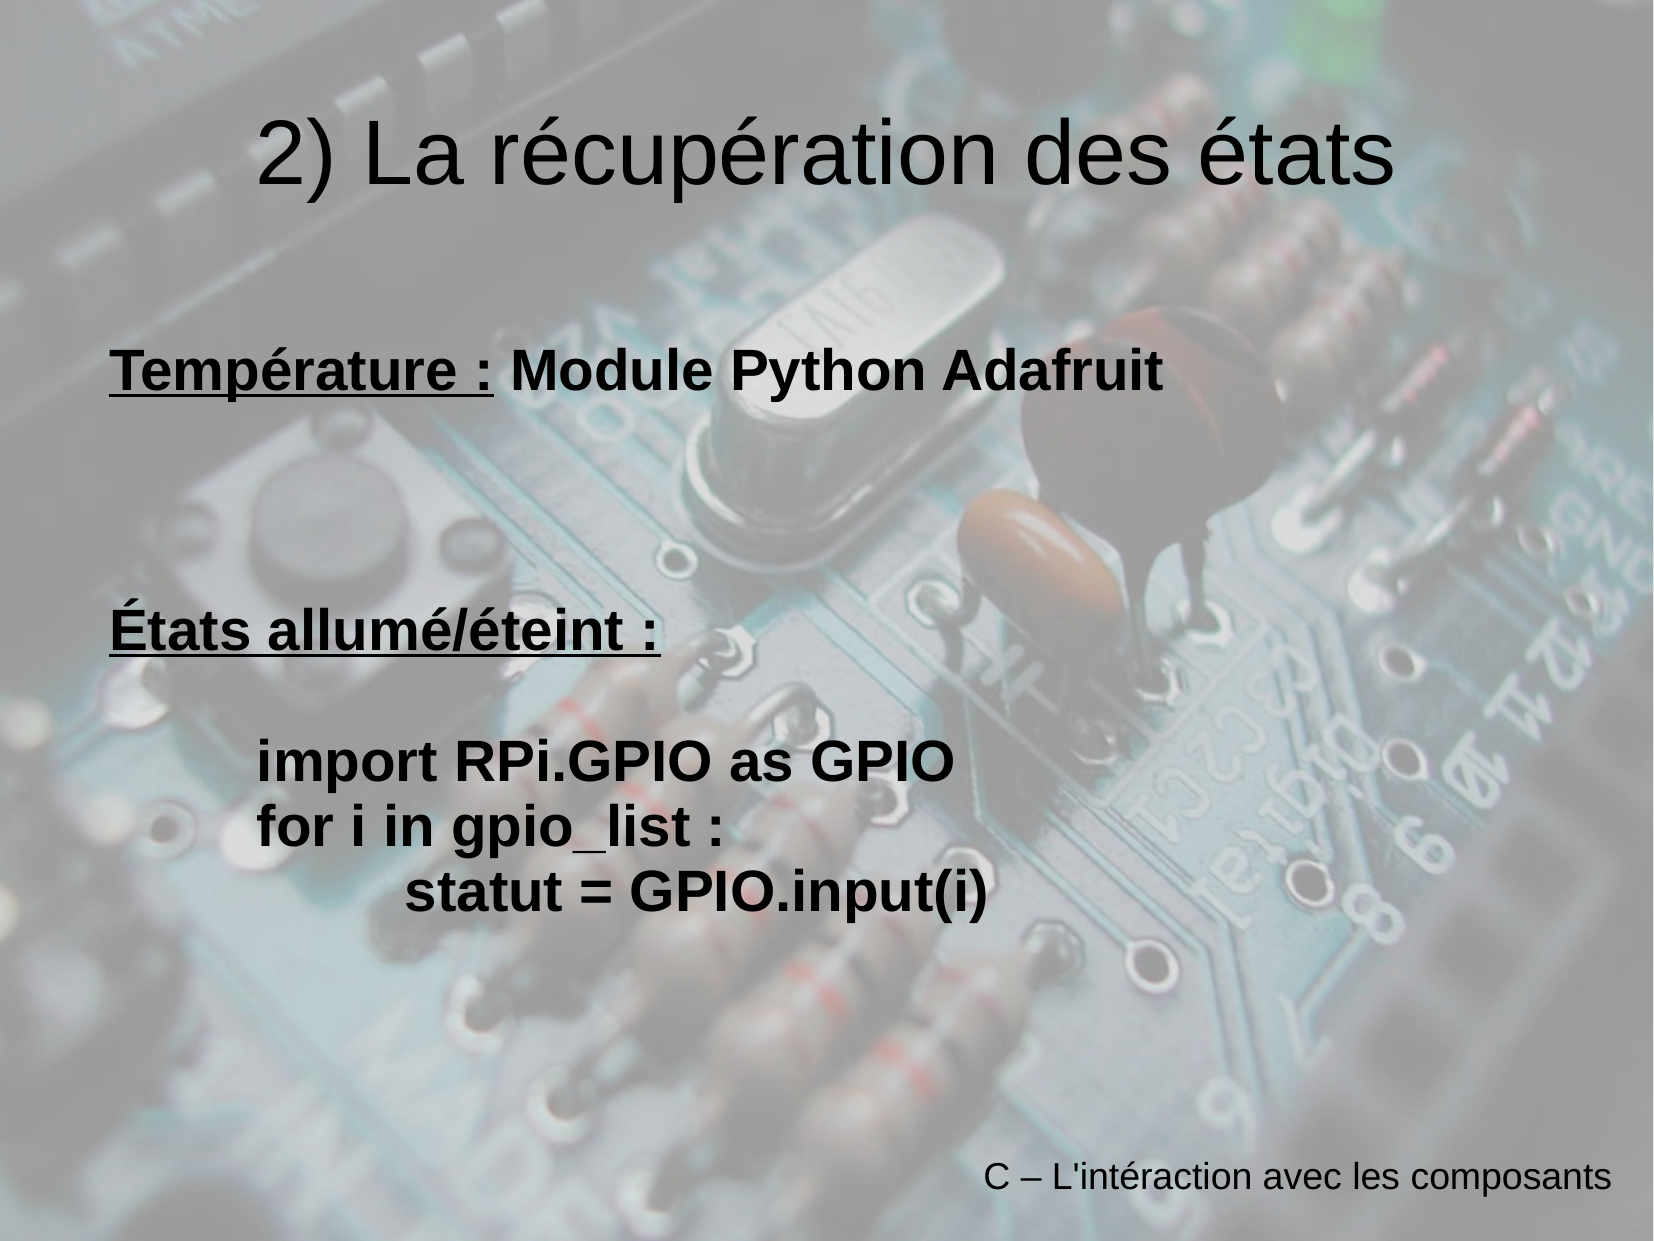

# 2) La récupération des états
Température : Module Python Adafruit
États allumé/éteint :
		import RPi.GPIO as GPIO
		for i in gpio_list :
				statut = GPIO.input(i)
C – L'intéraction avec les composants